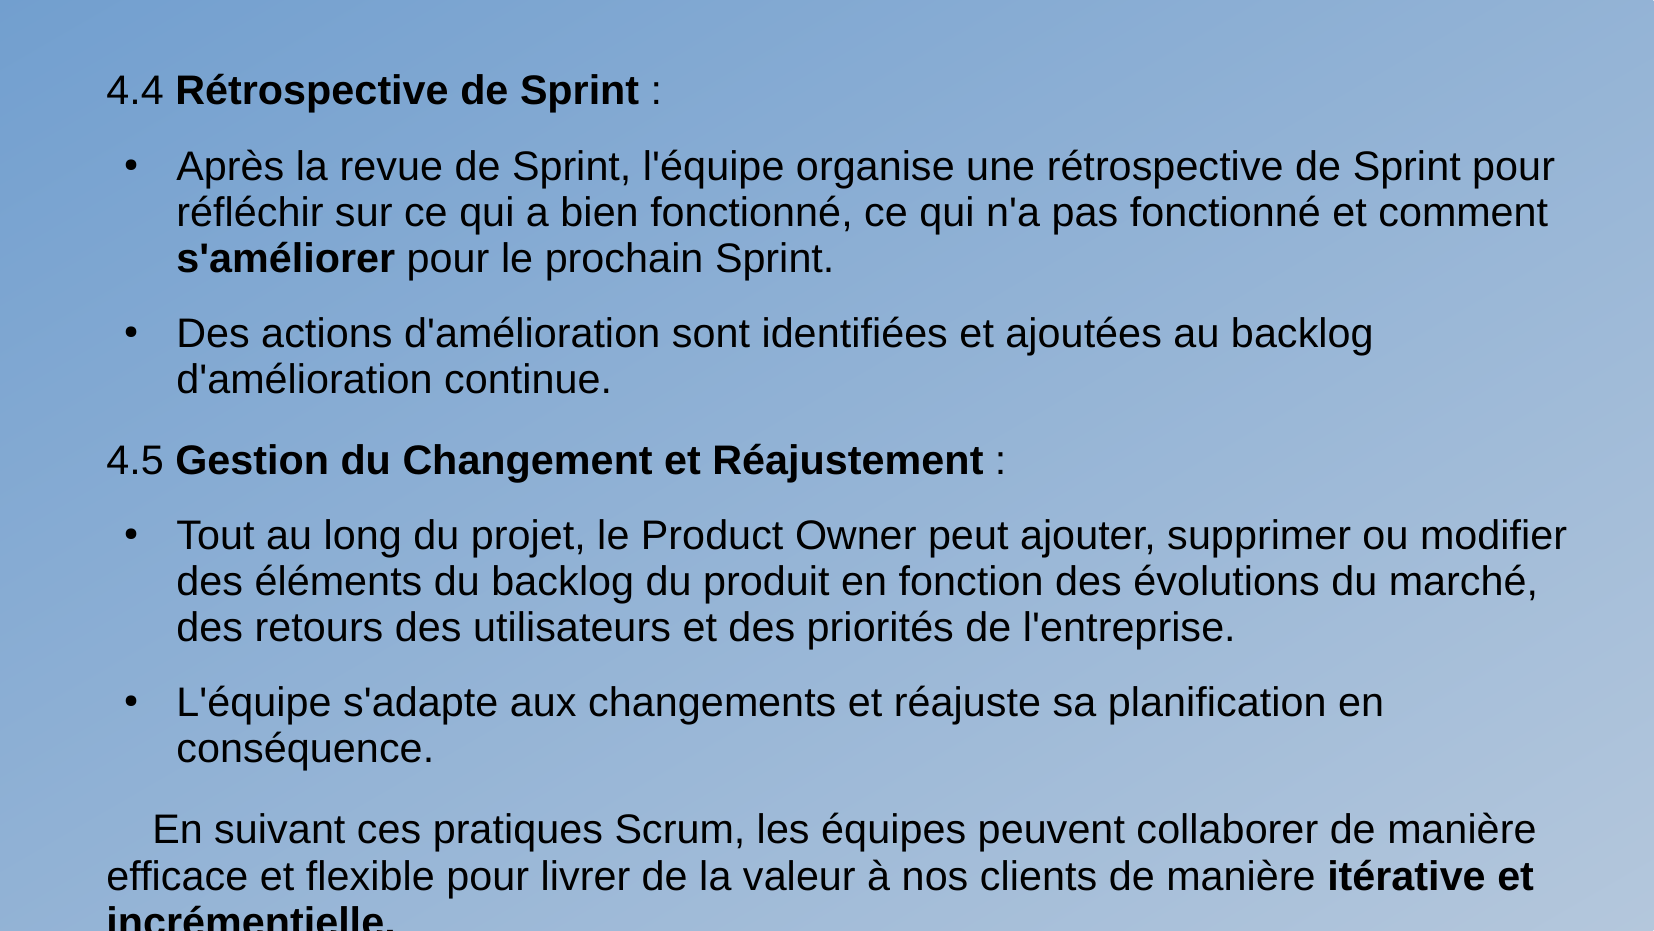

# 4.4 Rétrospective de Sprint :
Après la revue de Sprint, l'équipe organise une rétrospective de Sprint pour réfléchir sur ce qui a bien fonctionné, ce qui n'a pas fonctionné et comment s'améliorer pour le prochain Sprint.
Des actions d'amélioration sont identifiées et ajoutées au backlog d'amélioration continue.
4.5 Gestion du Changement et Réajustement :
Tout au long du projet, le Product Owner peut ajouter, supprimer ou modifier des éléments du backlog du produit en fonction des évolutions du marché, des retours des utilisateurs et des priorités de l'entreprise.
L'équipe s'adapte aux changements et réajuste sa planification en conséquence.
 En suivant ces pratiques Scrum, les équipes peuvent collaborer de manière efficace et flexible pour livrer de la valeur à nos clients de manière itérative et incrémentielle.